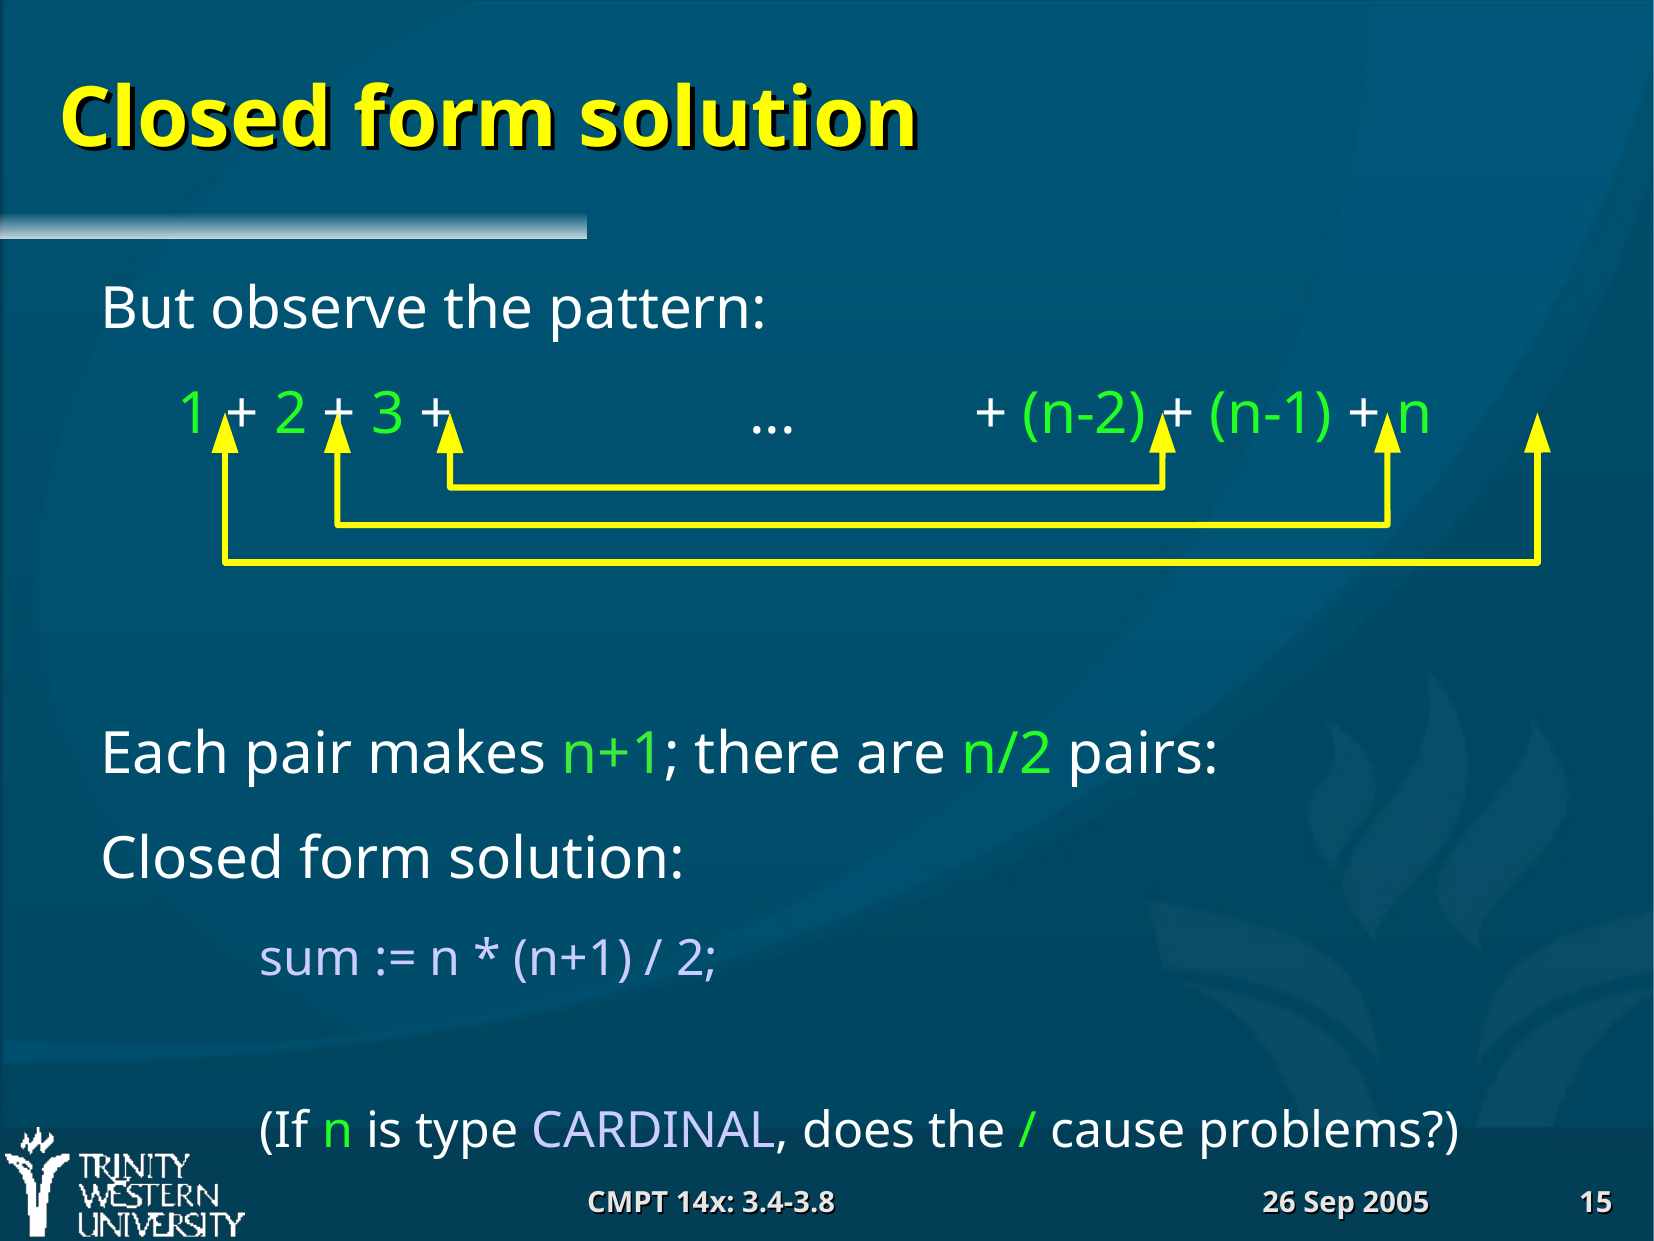

# Closed form solution
But observe the pattern:
1 + 2 + 3 +				...			+ (n-2) + (n-1) + n
Each pair makes n+1; there are n/2 pairs:
Closed form solution:
sum := n * (n+1) / 2;
(If n is type CARDINAL, does the / cause problems?)
CMPT 14x: 3.4-3.8
26 Sep 2005
15